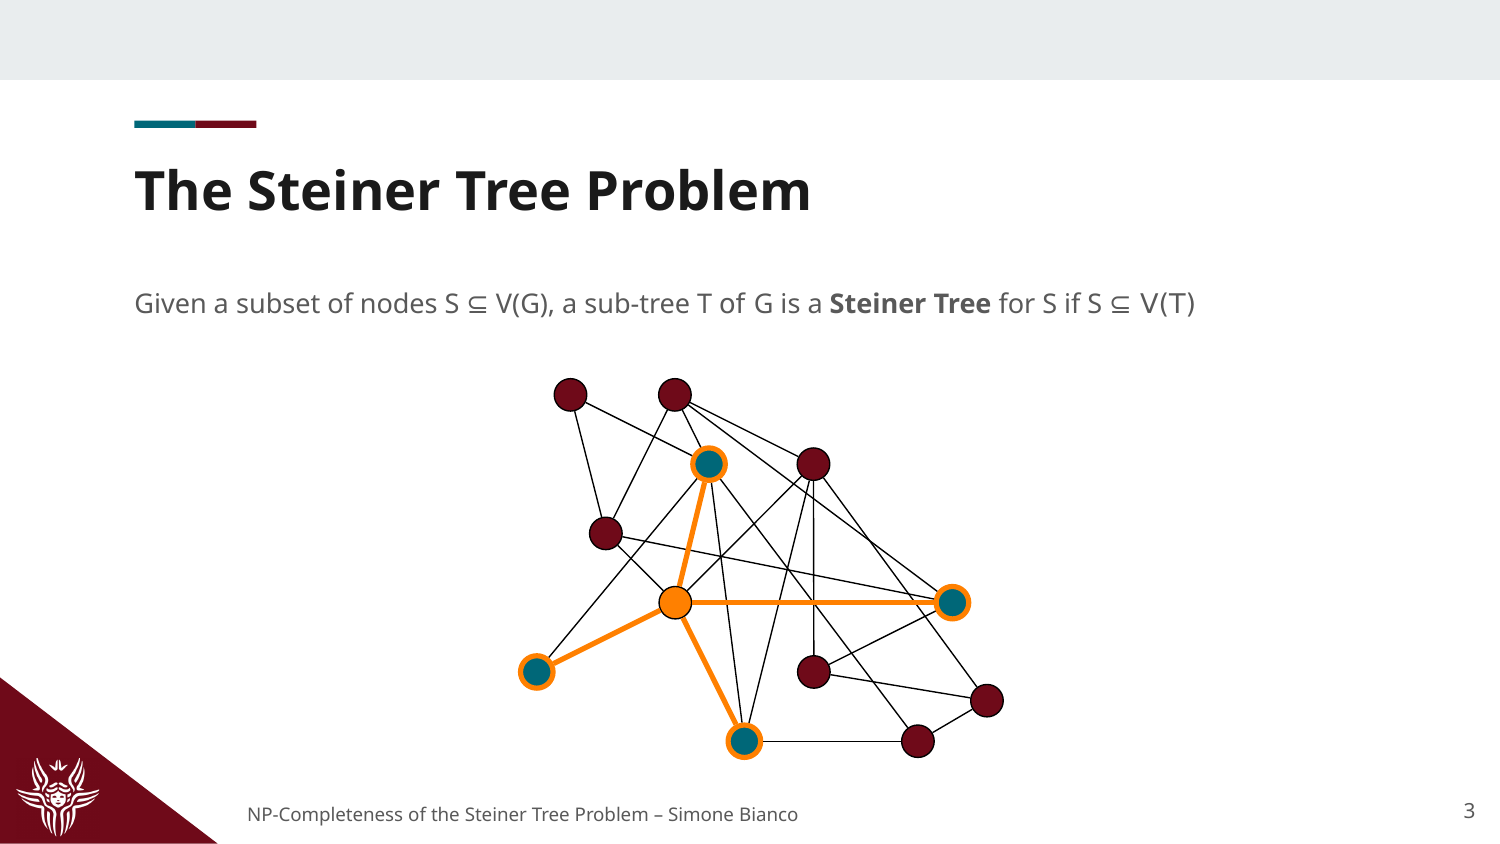

# The Steiner Tree Problem
Given a subset of nodes S ⊆ V(G), a sub-tree T of G is a Steiner Tree for S if S ⊆ V(T)
NP-Completeness of the Steiner Tree Problem – Simone Bianco